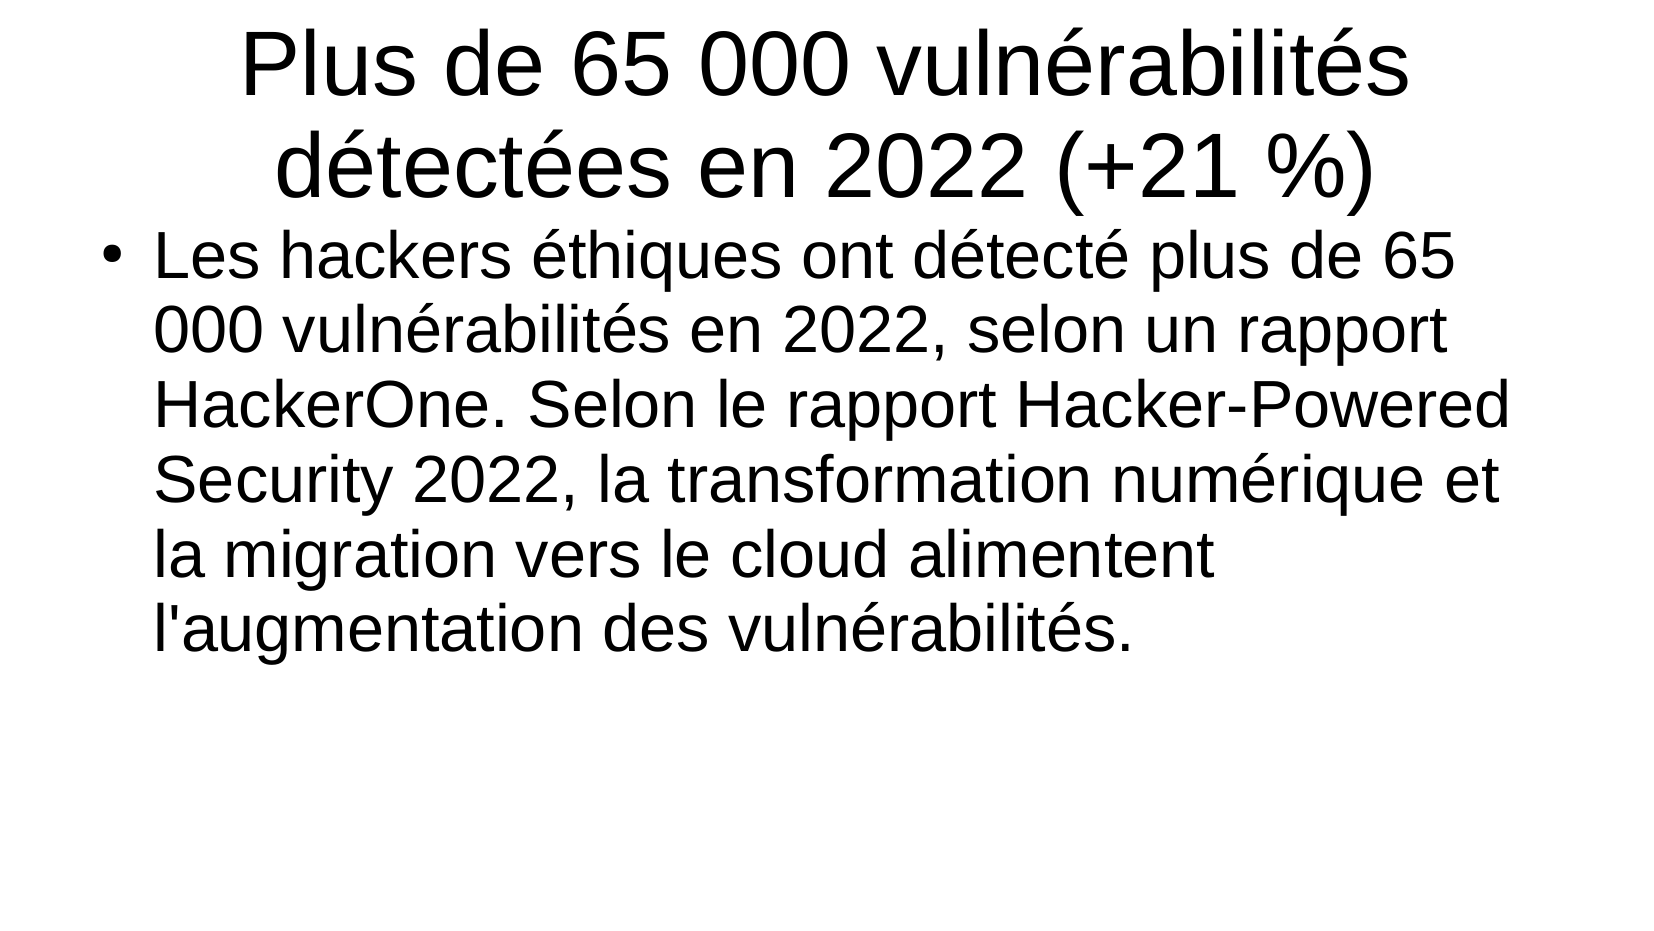

# Plus de 65 000 vulnérabilités détectées en 2022 (+21 %)
Les hackers éthiques ont détecté plus de 65 000 vulnérabilités en 2022, selon un rapport HackerOne. Selon le rapport Hacker-Powered Security 2022, la transformation numérique et la migration vers le cloud alimentent l'augmentation des vulnérabilités.